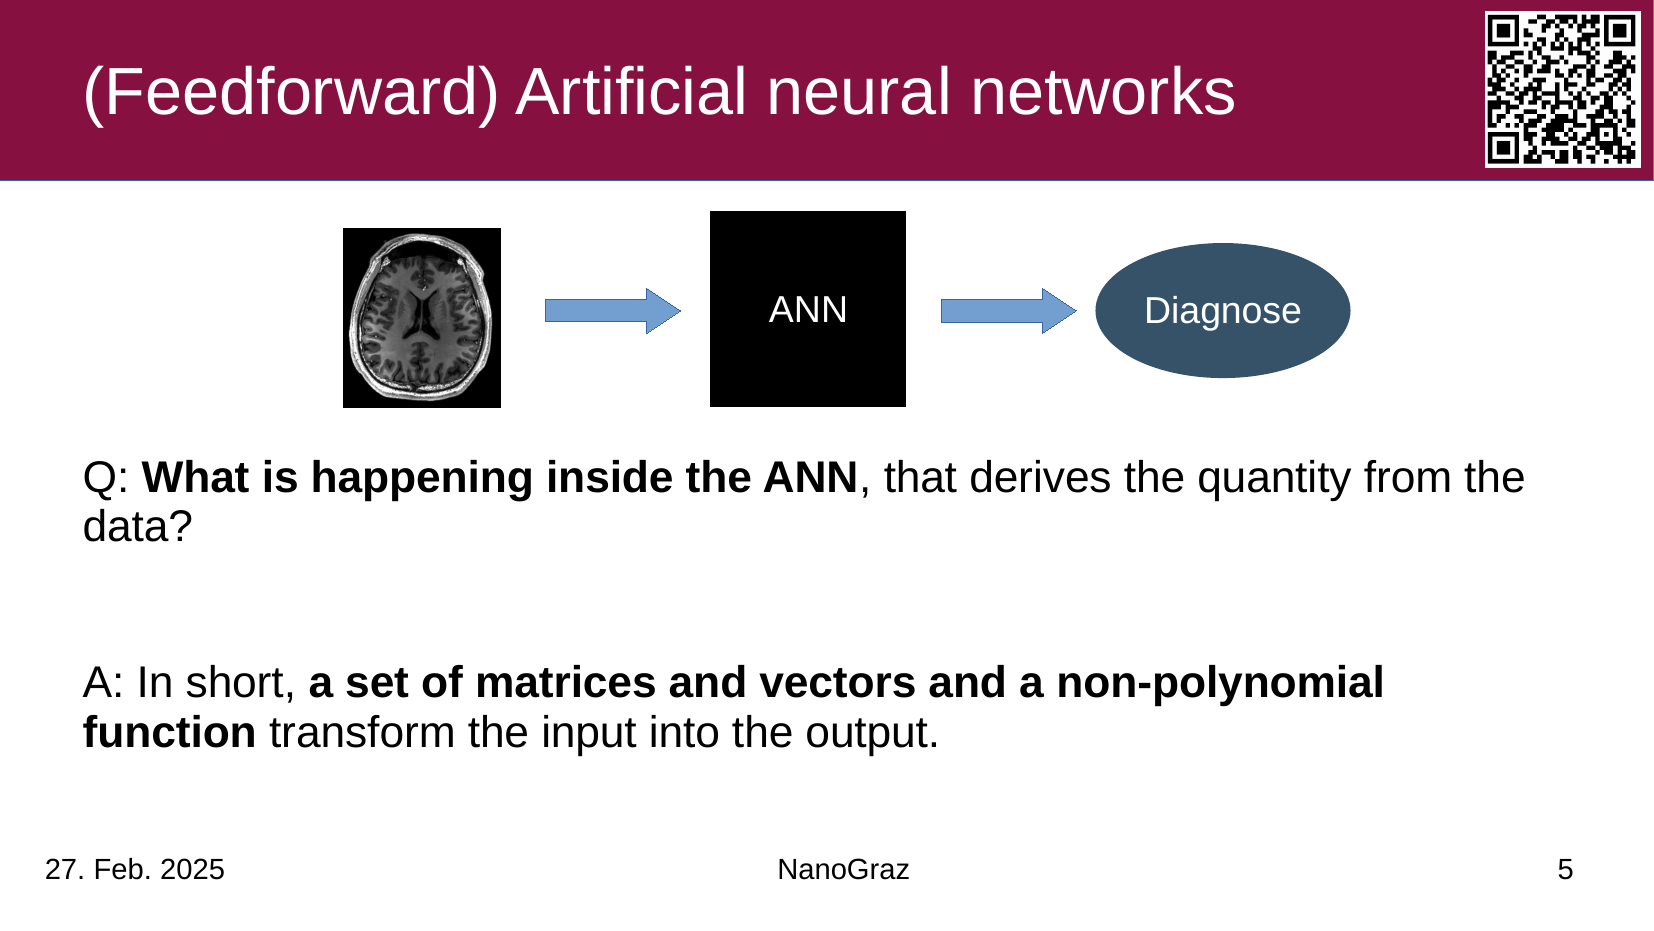

# (Feedforward) Artificial neural networks
ANN
Q: What is happening inside the ANN, that derives the quantity from the data?
A: In short, a set of matrices and vectors and a non-polynomial function transform the input into the output.
Diagnose